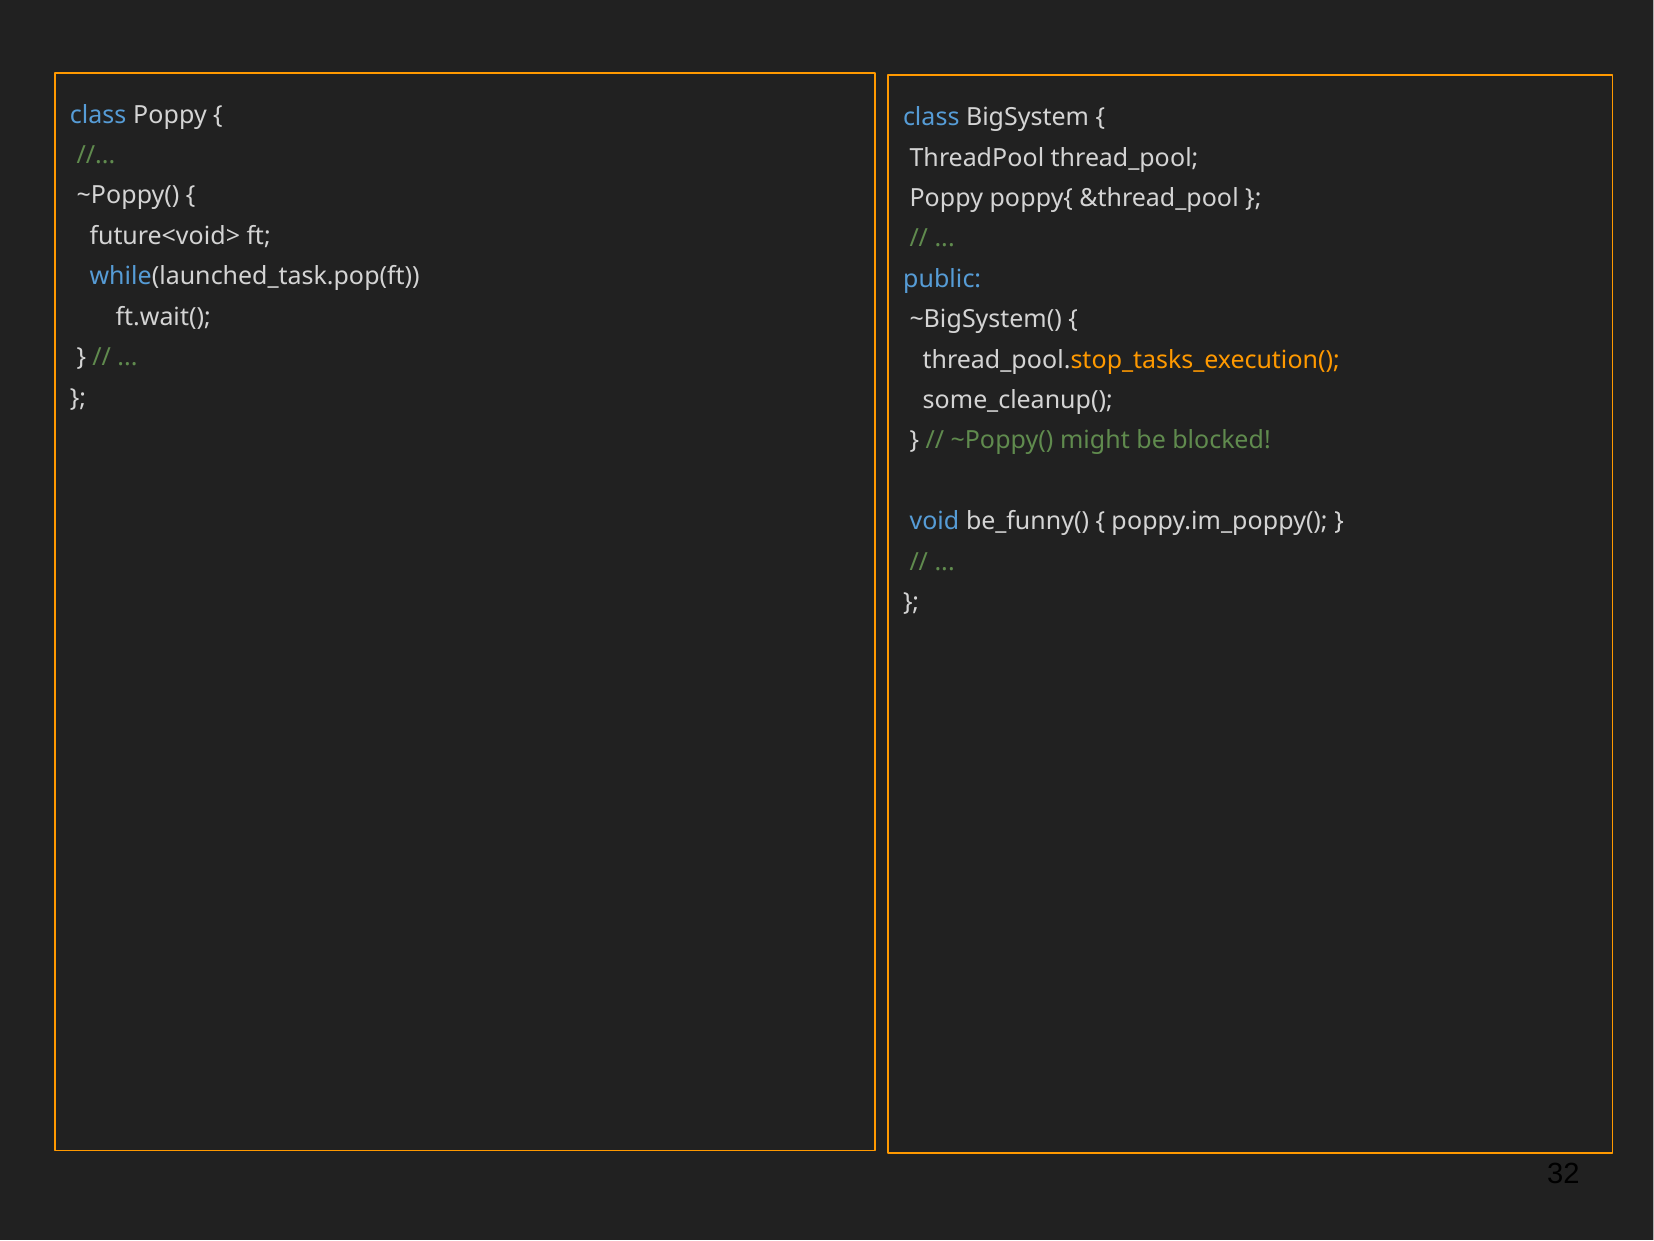

# class Poppy {
 //...
 ~Poppy() {
 future<void> ft;
 while(launched_task.pop(ft))
 ft.wait();
 } // ...
};
class BigSystem {
 ThreadPool thread_pool;
 Poppy poppy{ &thread_pool };
 // ...
public:
 ~BigSystem() {
 thread_pool.stop_tasks_execution();
 some_cleanup();
 } // ~Poppy() might be blocked!
 void be_funny() { poppy.im_poppy(); }
 // ...
};